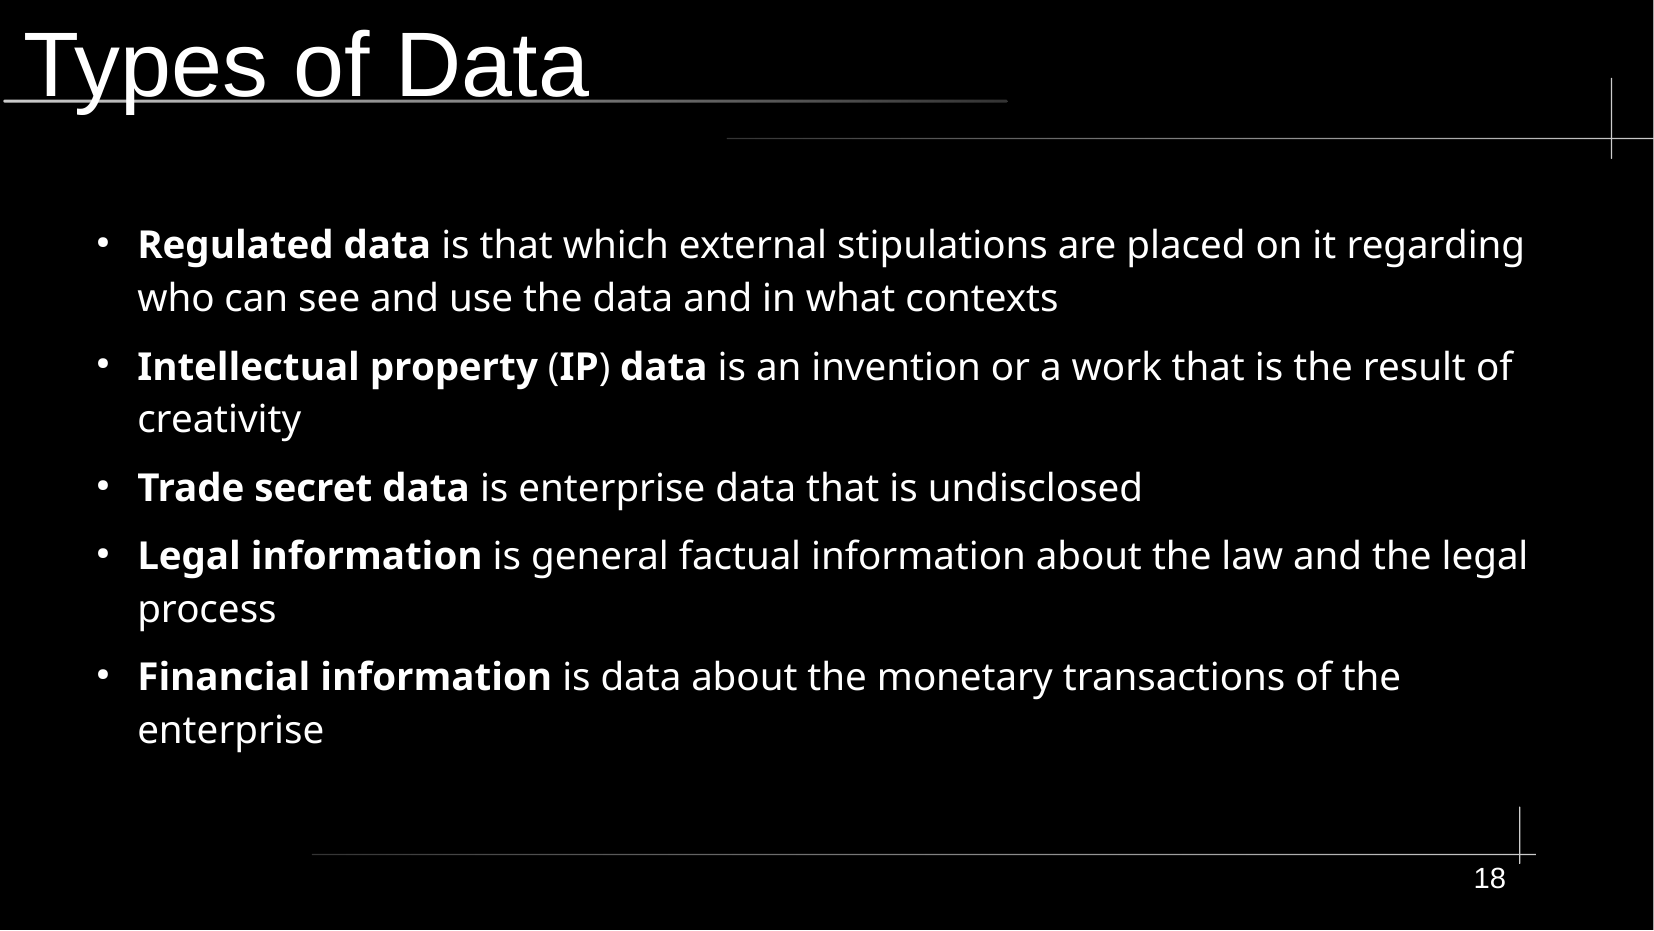

# Types of Data
Regulated data is that which external stipulations are placed on it regarding who can see and use the data and in what contexts
Intellectual property (IP) data is an invention or a work that is the result of creativity
Trade secret data is enterprise data that is undisclosed
Legal information is general factual information about the law and the legal process
Financial information is data about the monetary transactions of the enterprise
18